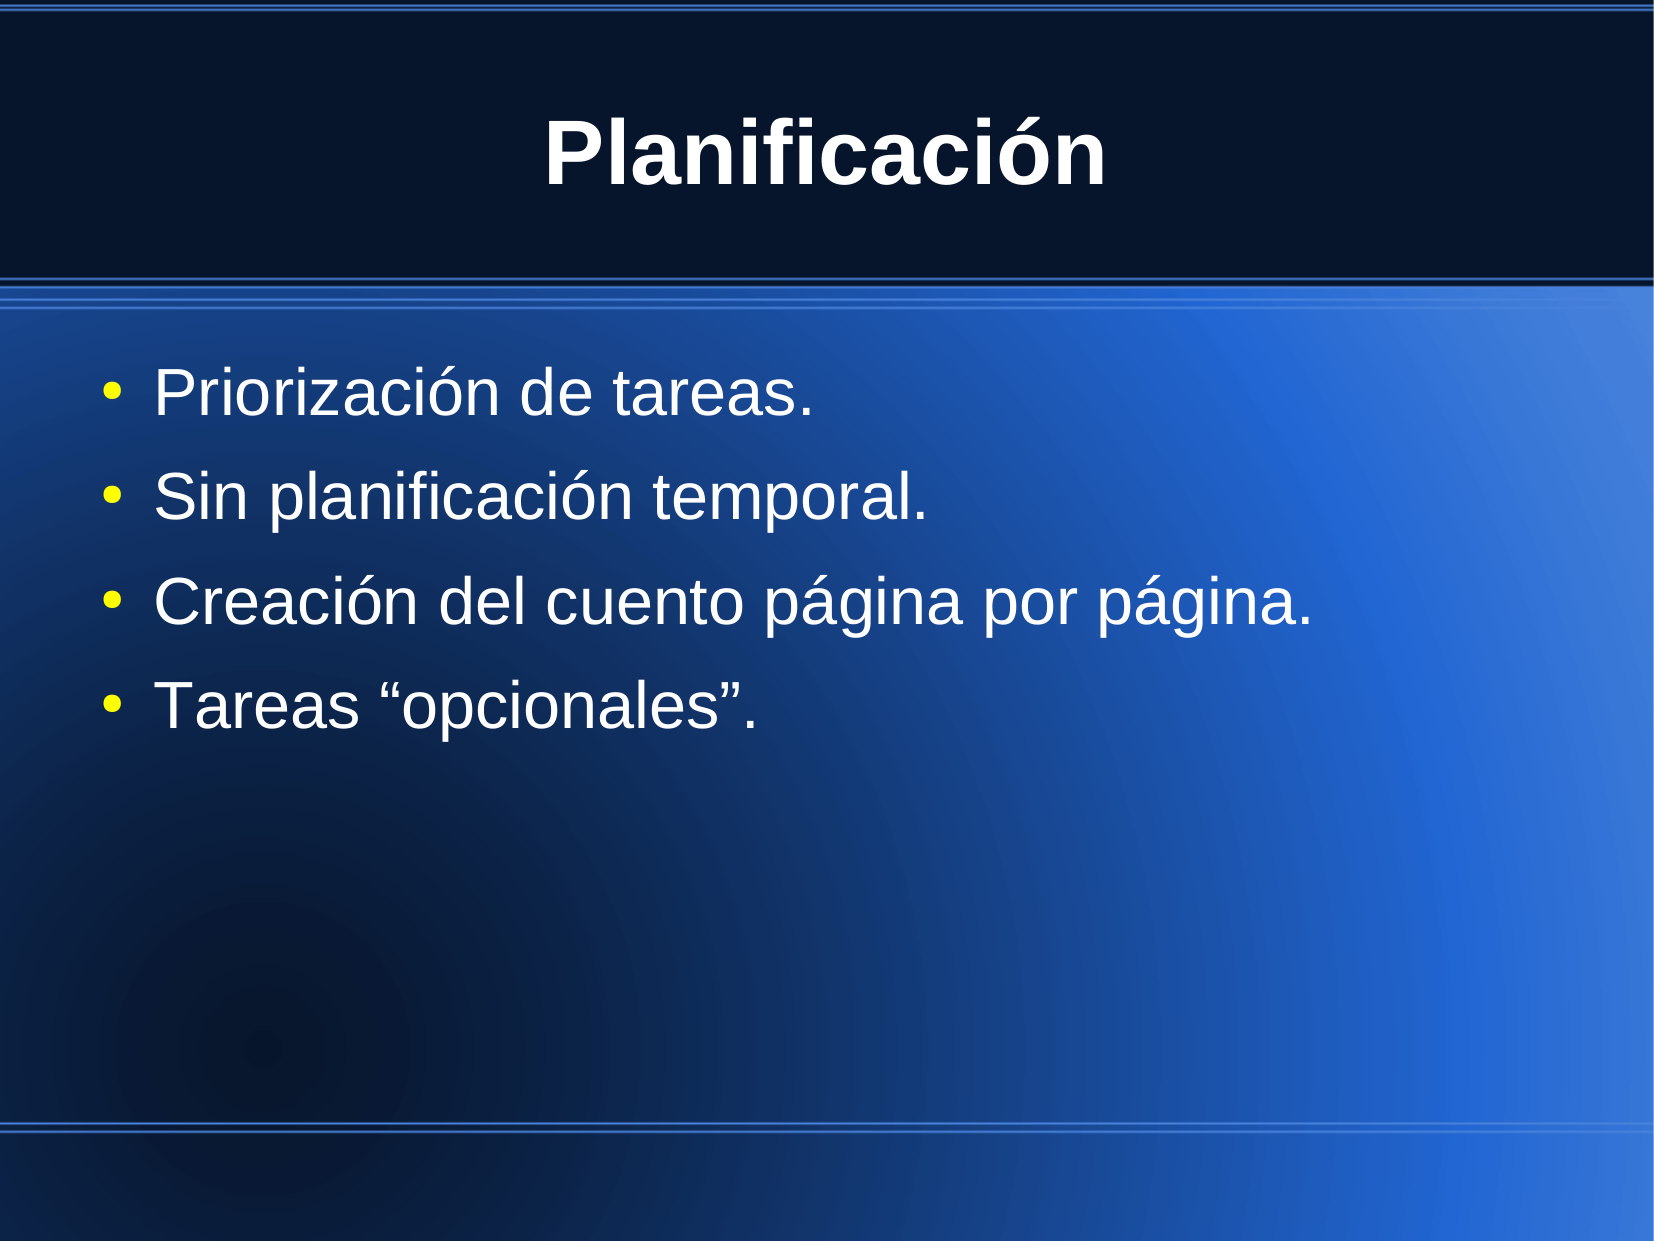

# Planificación
Priorización de tareas.
Sin planificación temporal.
Creación del cuento página por página.
Tareas “opcionales”.